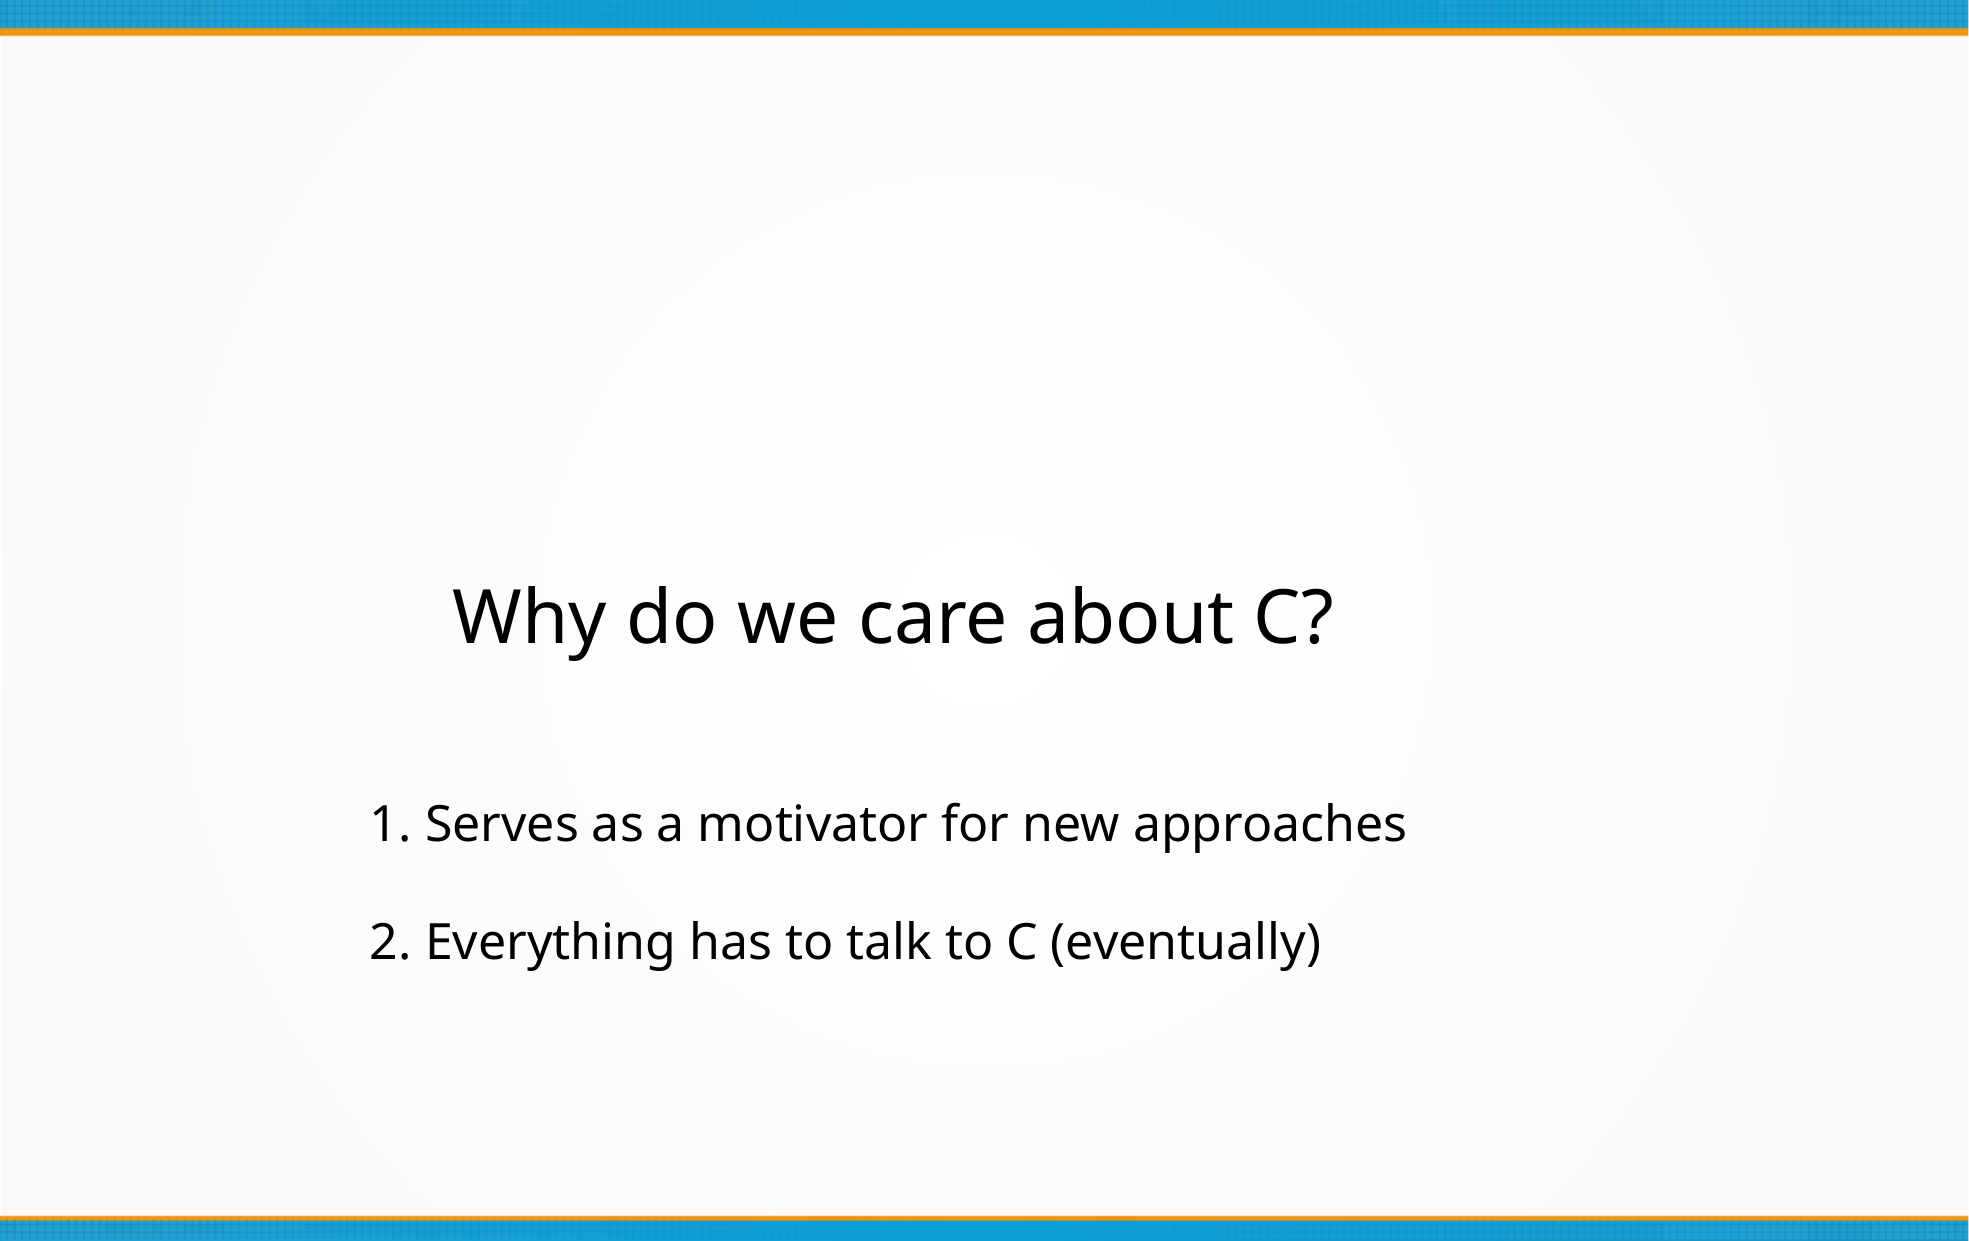

Why do we care about C?
1. Serves as a motivator for new approaches
2. Everything has to talk to C (eventually)